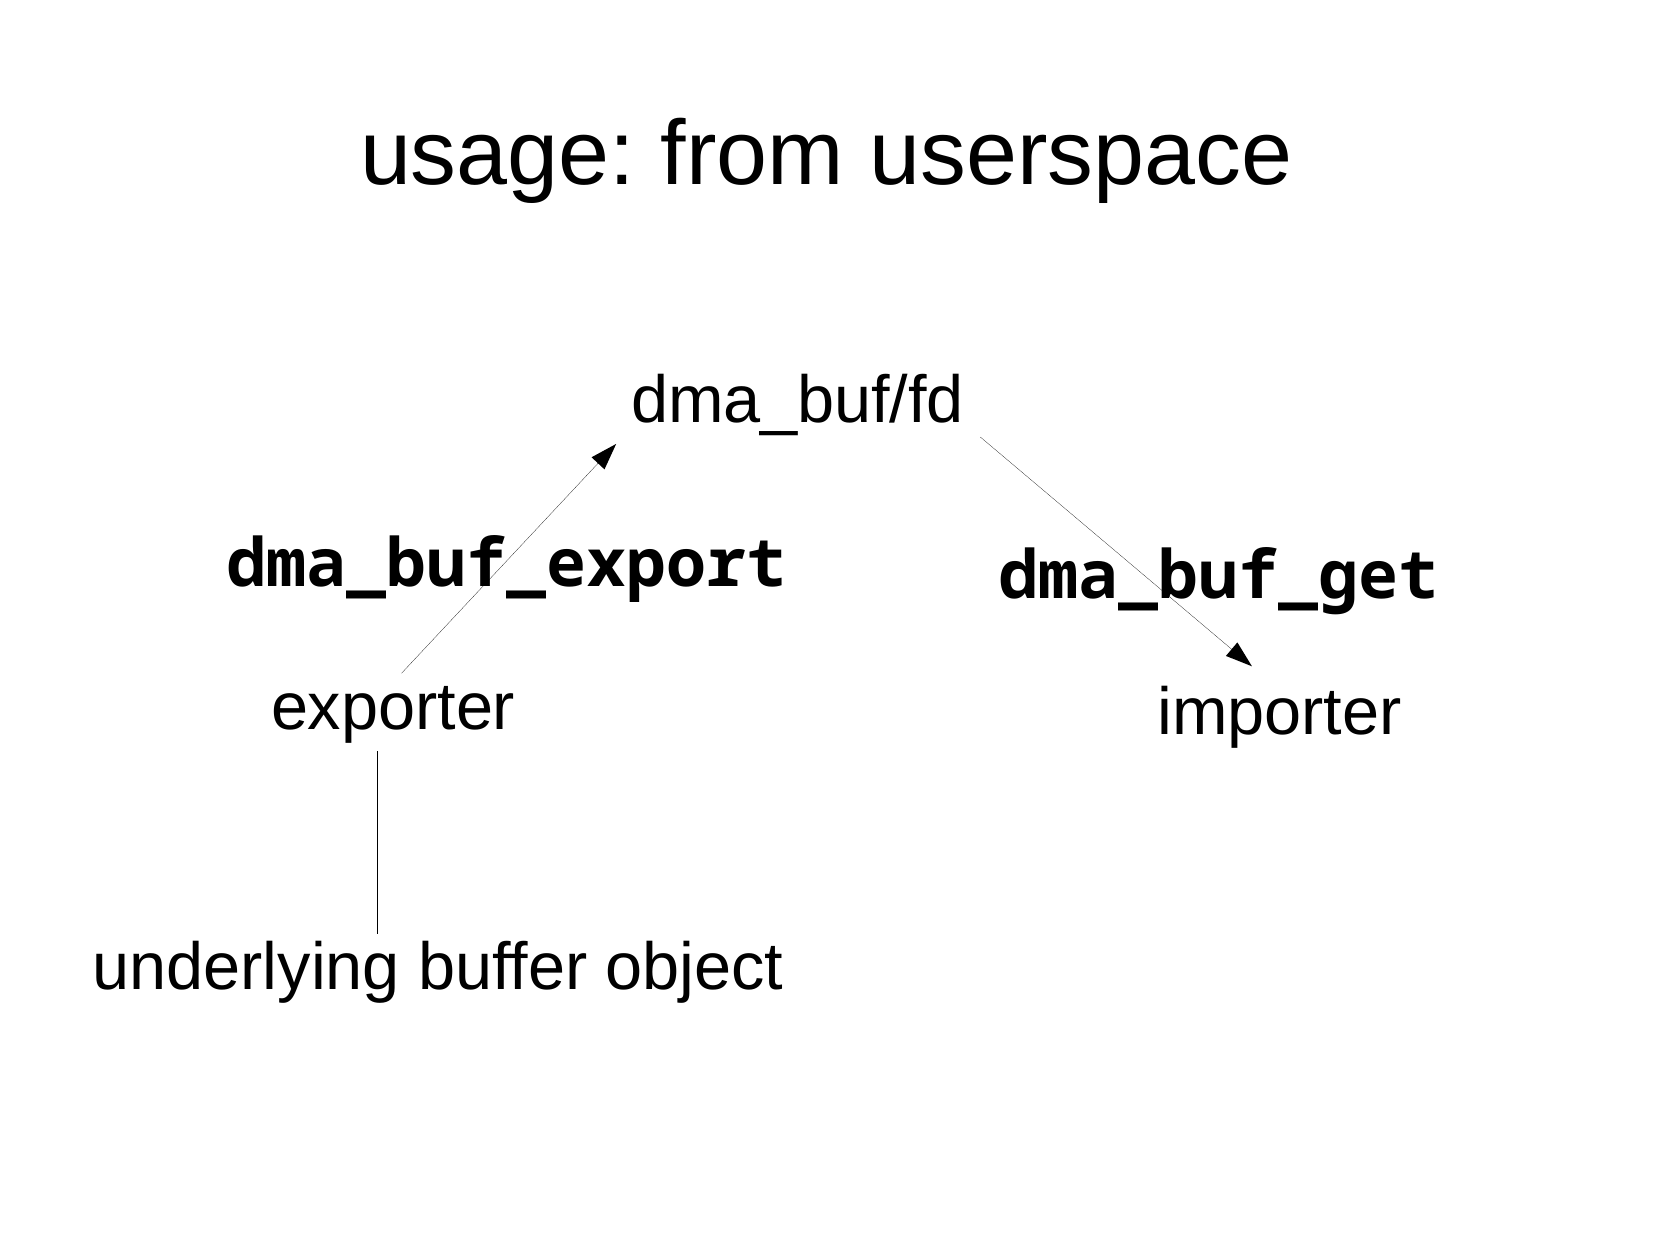

# usage: from userspace
dma_buf/fd
dma_buf_export
dma_buf_get
exporter
importer
underlying buffer object